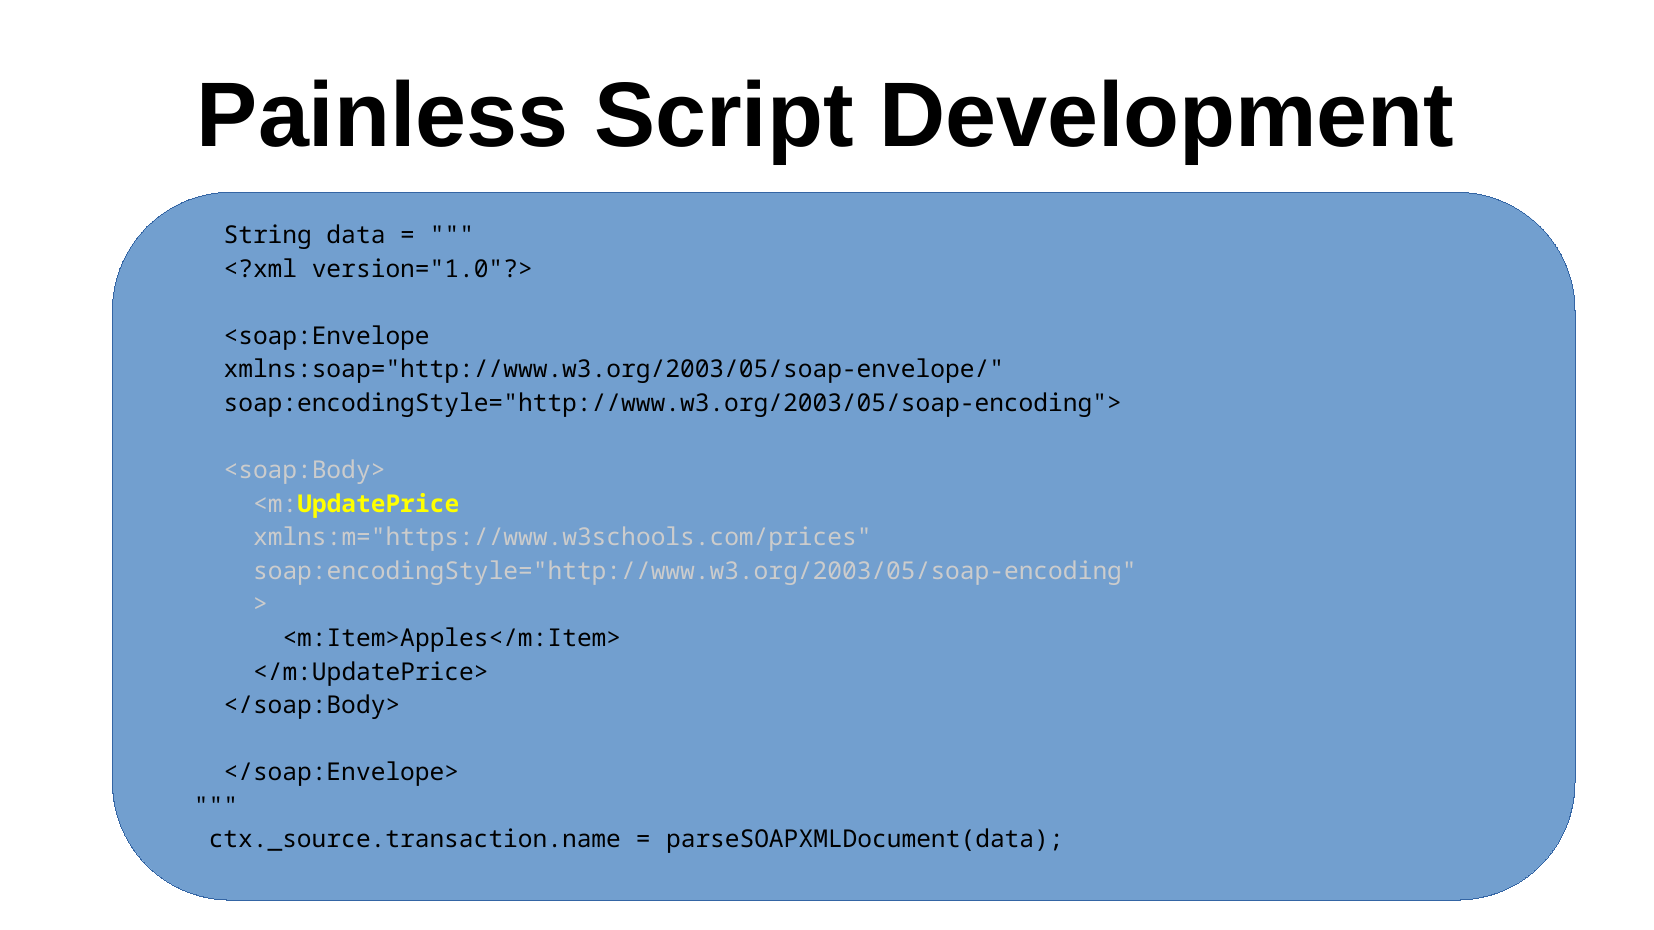

# Painless Script Development
 String data = """
 <?xml version="1.0"?>
 <soap:Envelope
 xmlns:soap="http://www.w3.org/2003/05/soap-envelope/"
 soap:encodingStyle="http://www.w3.org/2003/05/soap-encoding">
 <soap:Body>
 <m:UpdatePrice
 xmlns:m="https://www.w3schools.com/prices"
 soap:encodingStyle="http://www.w3.org/2003/05/soap-encoding"
 >
 <m:Item>Apples</m:Item>
 </m:UpdatePrice>
 </soap:Body>
 </soap:Envelope>
 """
 ctx._source.transaction.name = parseSOAPXMLDocument(data);